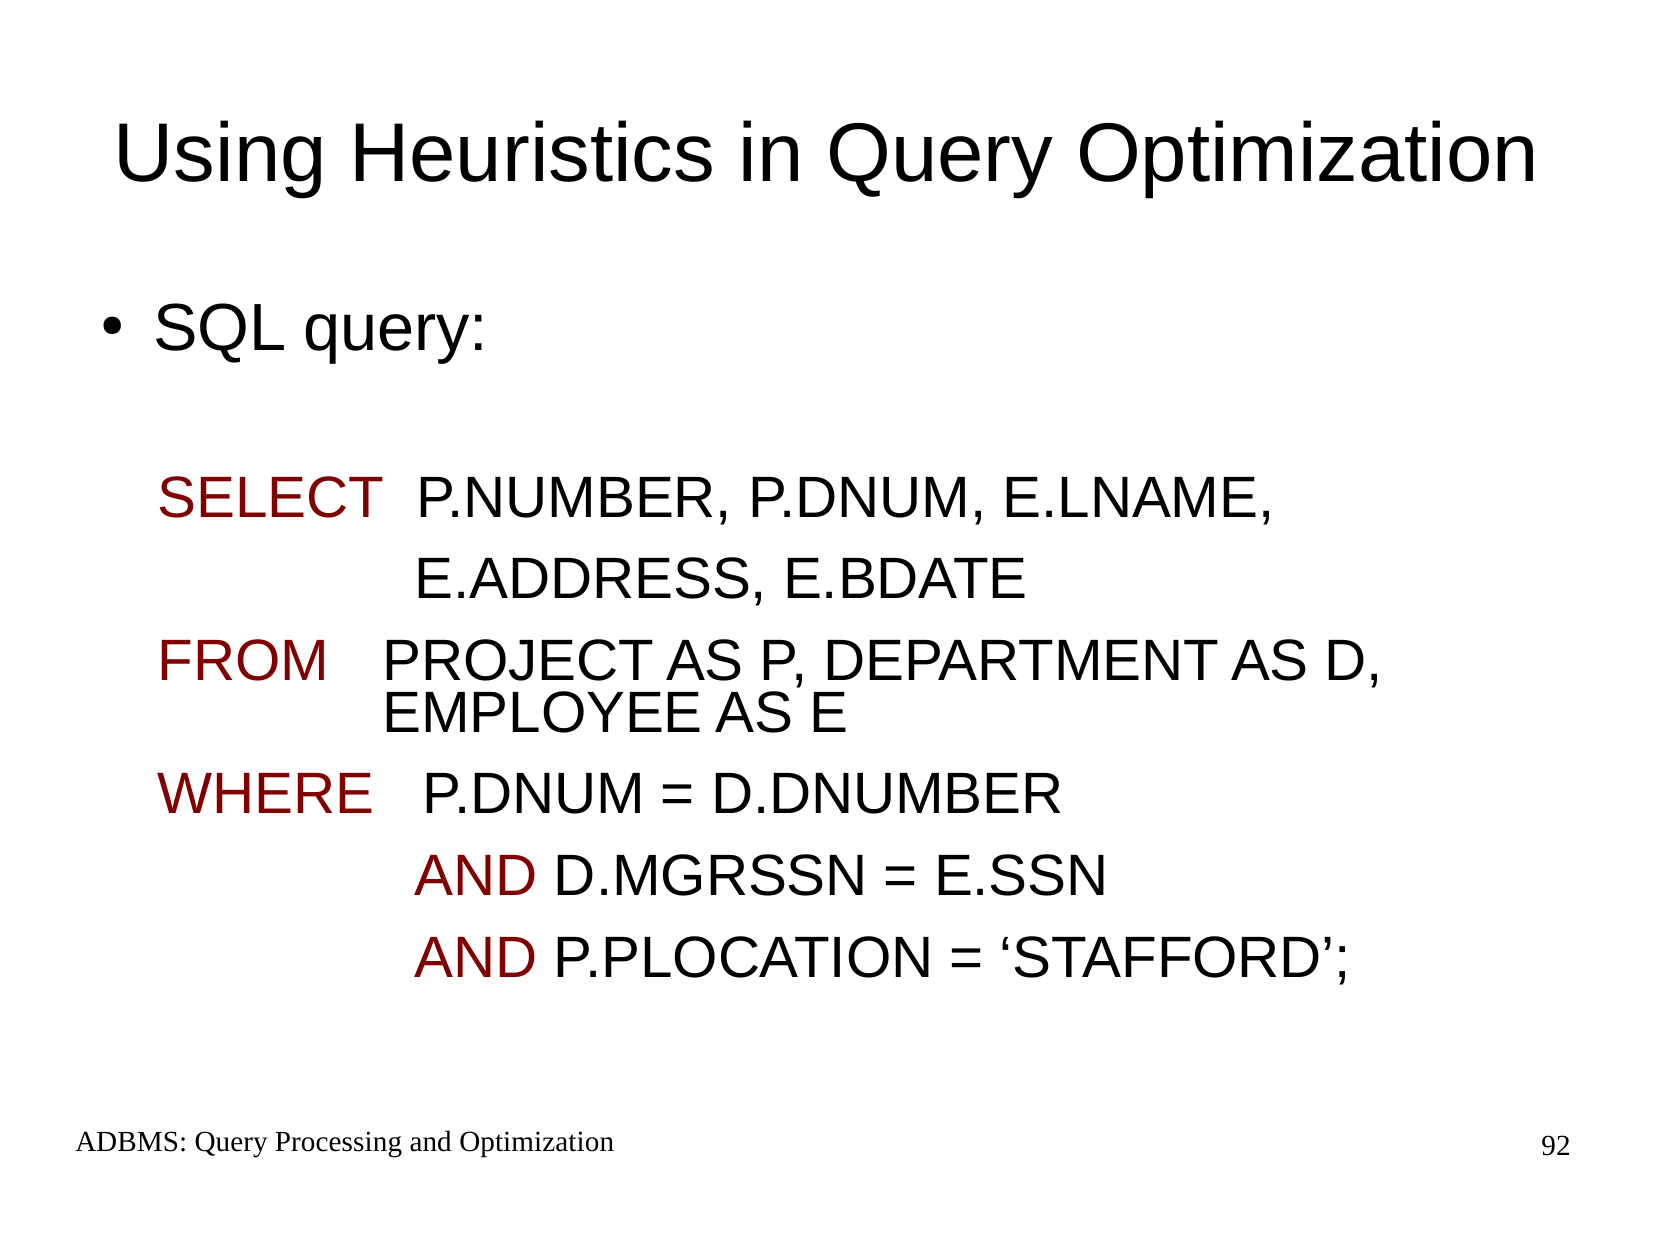

# Using Heuristics in Query Optimization
SQL query:
SELECT P.NUMBER, P.DNUM, E.LNAME,
 			 E.ADDRESS, E.BDATE
FROM	PROJECT AS P, DEPARTMENT AS D, 			EMPLOYEE AS E
WHERE P.DNUM = D.DNUMBER
 			 AND D.MGRSSN = E.SSN
 			 AND P.PLOCATION = ‘STAFFORD’;